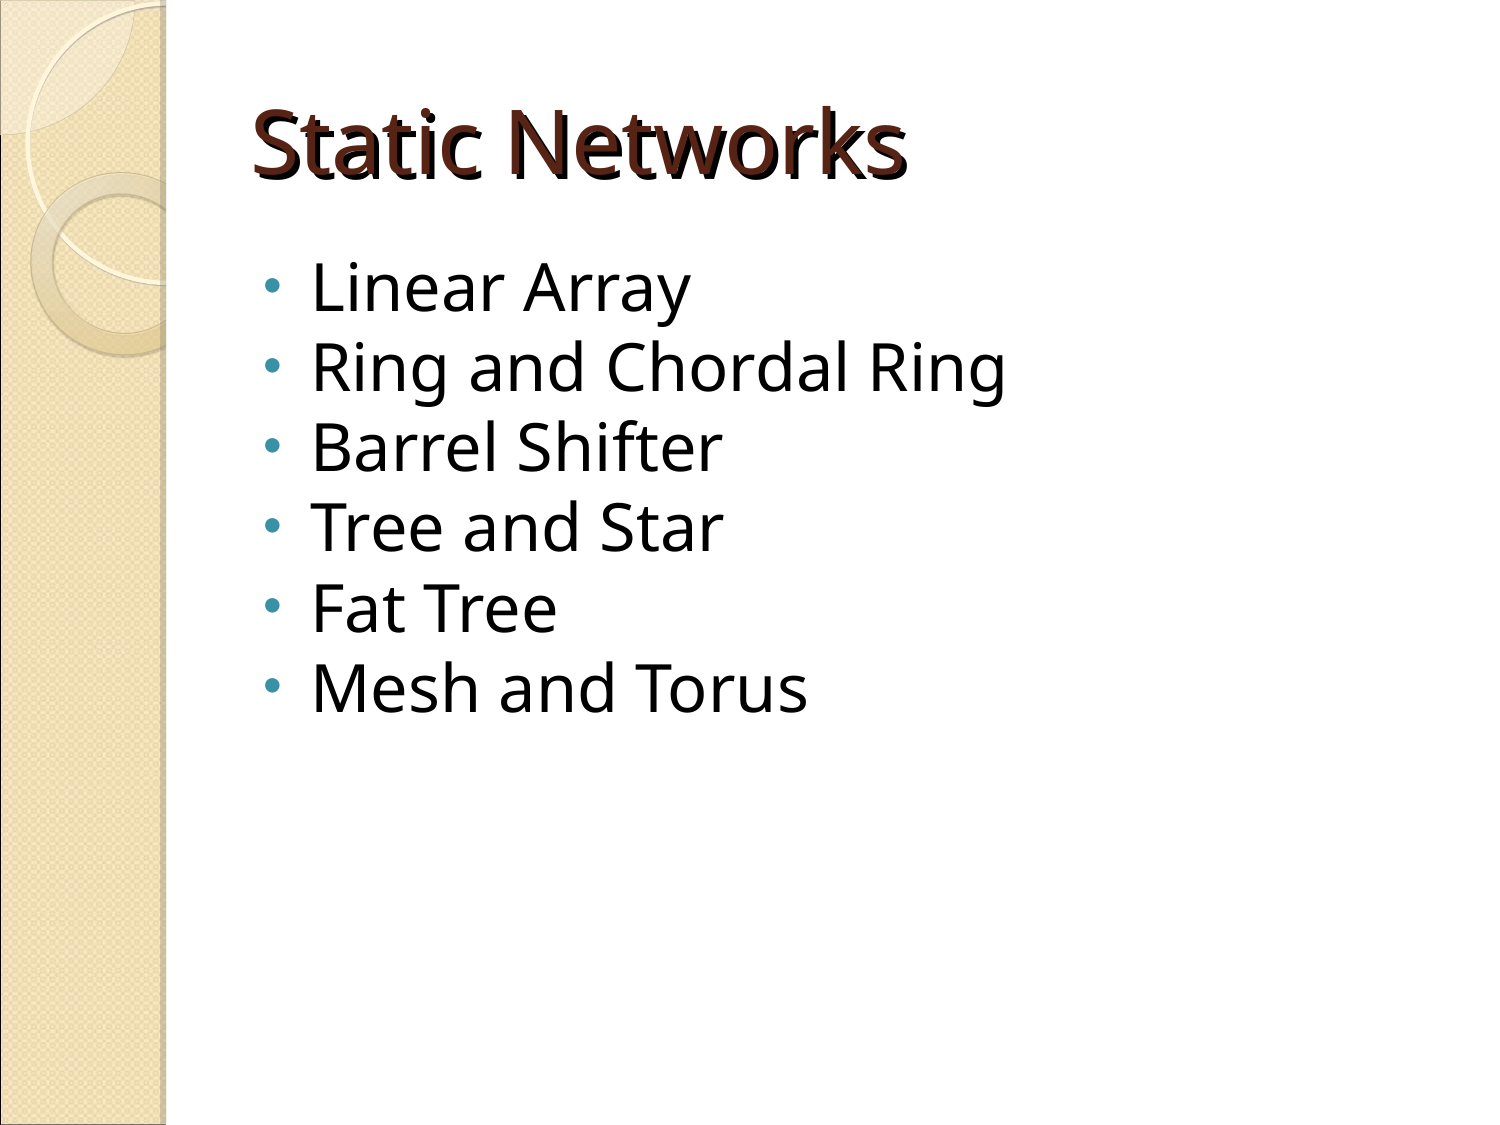

# Static Networks
Linear Array
Ring and Chordal Ring
Barrel Shifter
Tree and Star
Fat Tree
Mesh and Torus